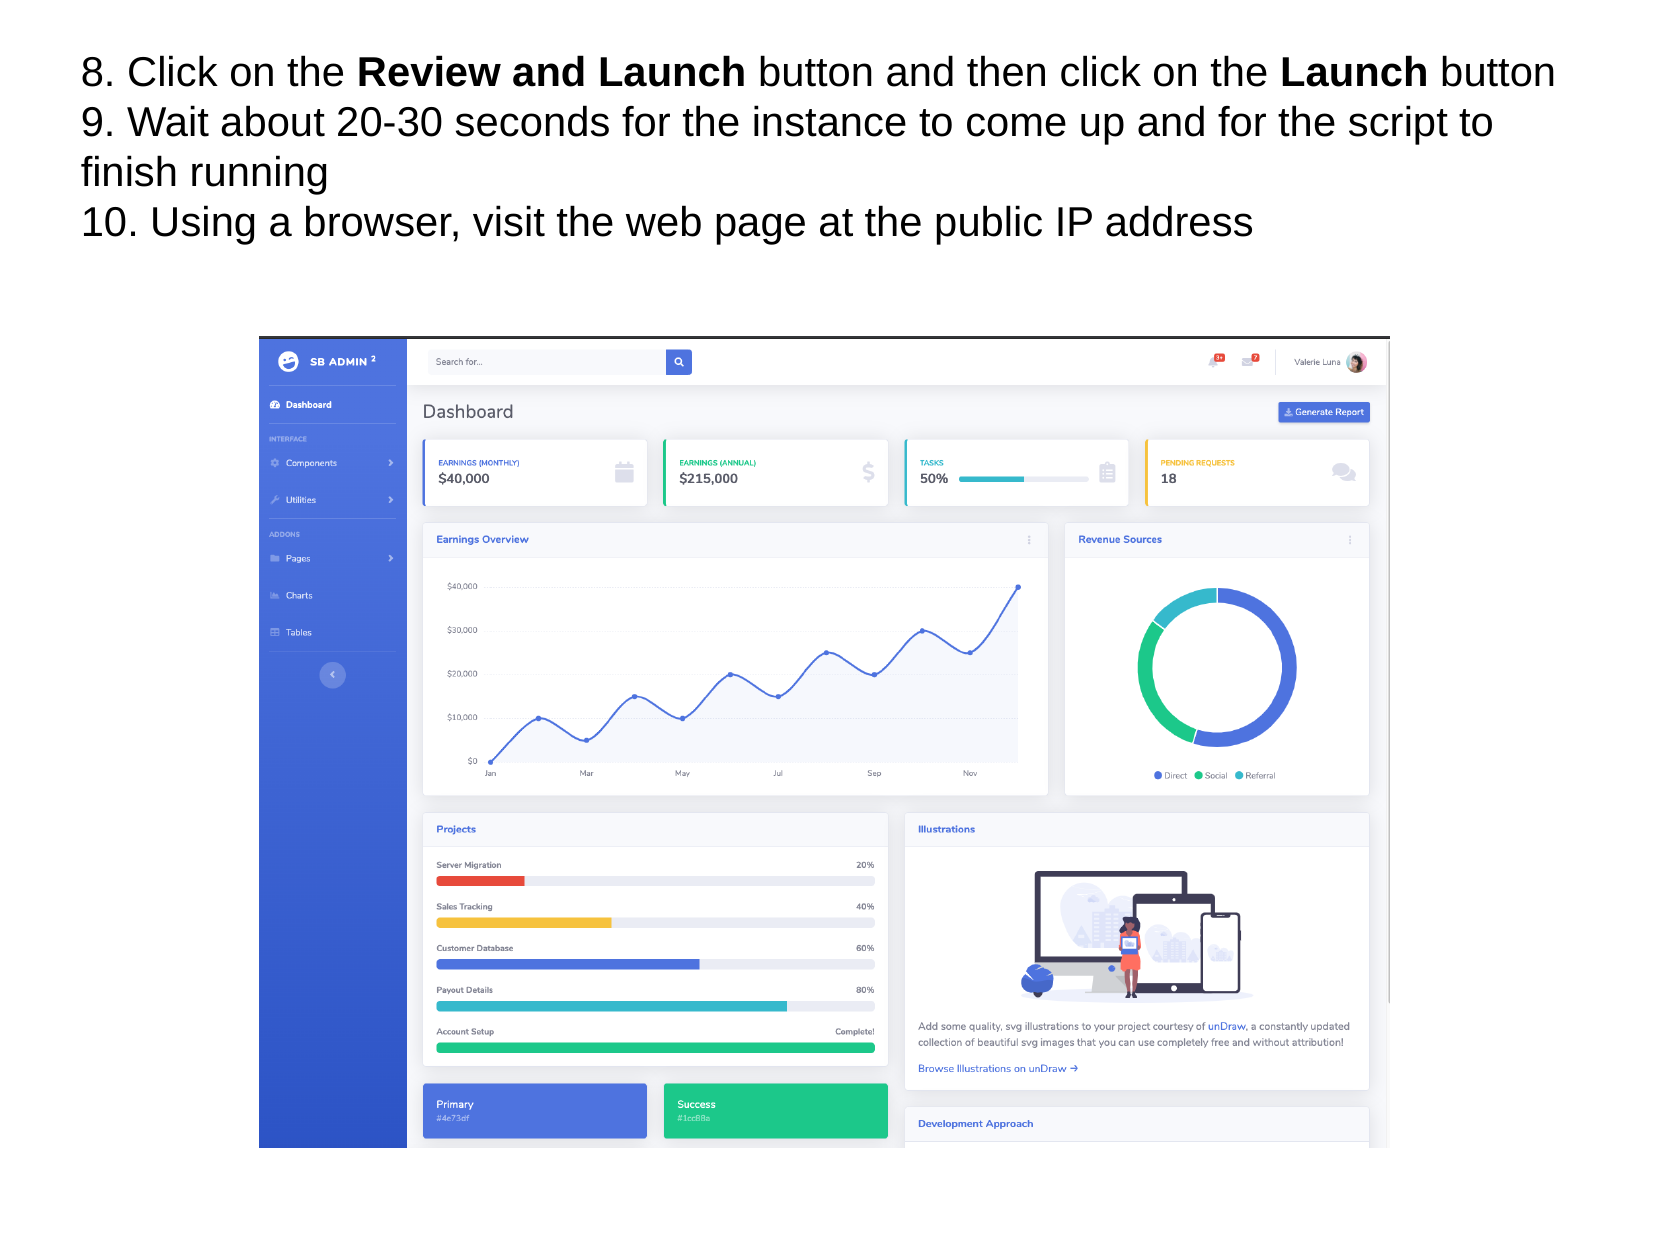

8. Click on the Review and Launch button and then click on the Launch button
9. Wait about 20-30 seconds for the instance to come up and for the script to finish running
10. Using a browser, visit the web page at the public IP address